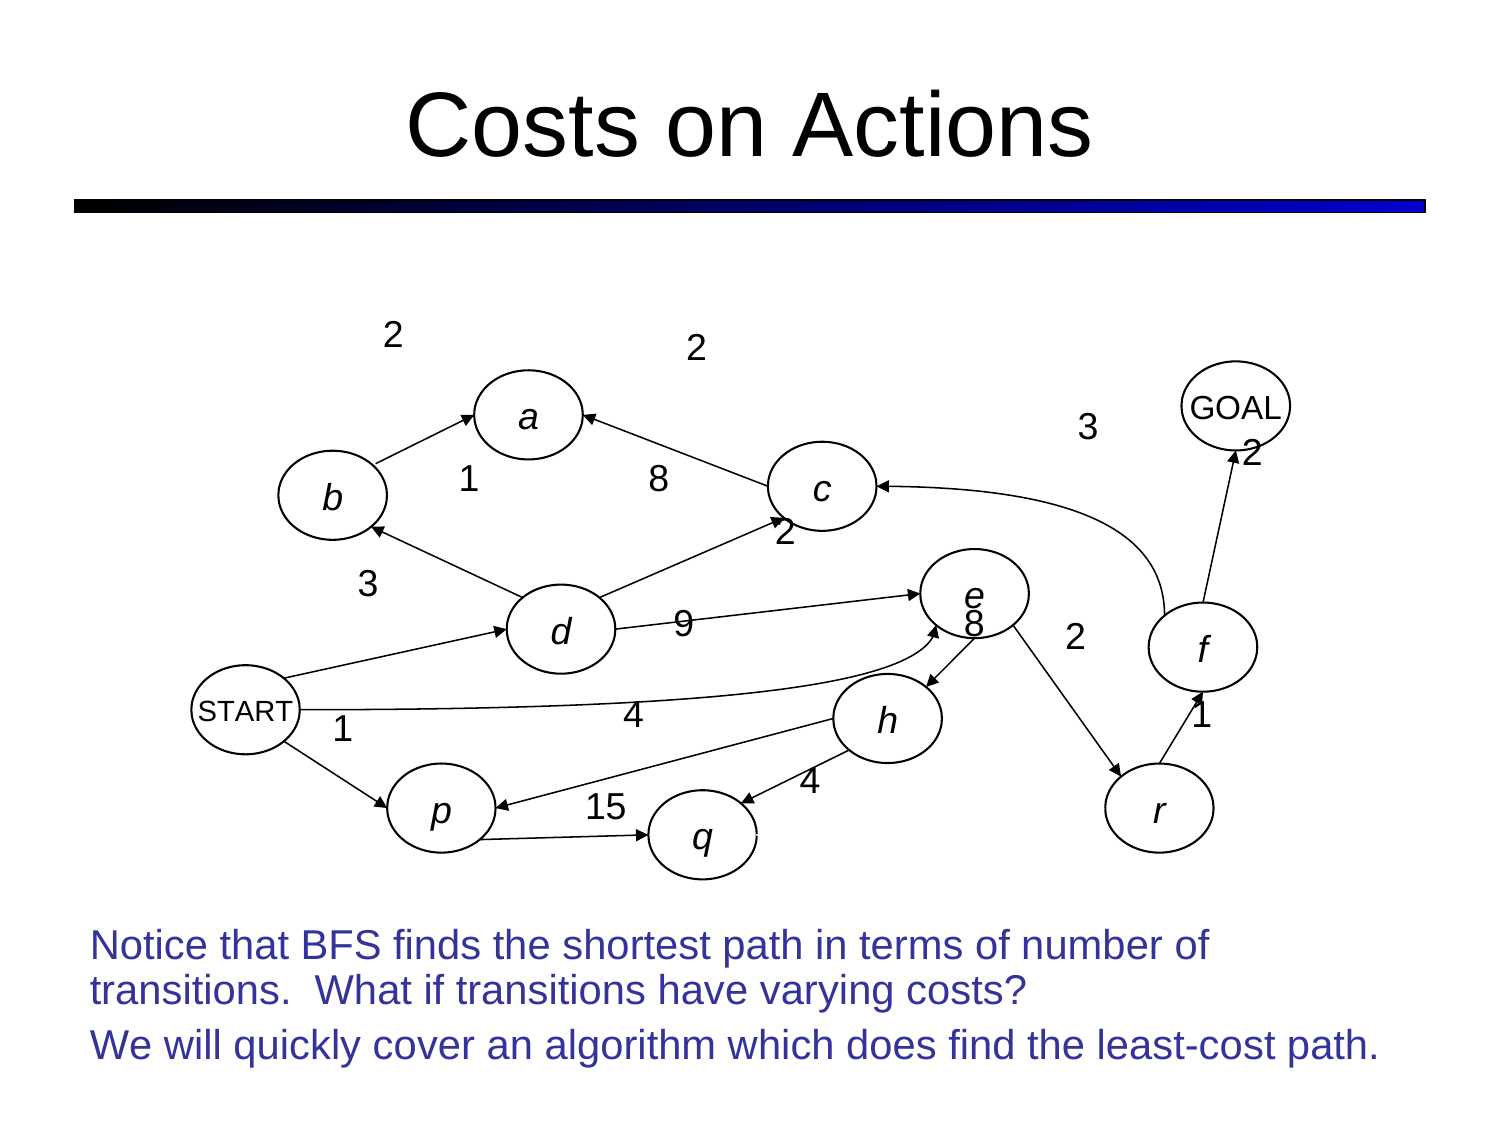

Costs on Actions
2
2
GOAL
a
c
b
e
d
f
START
h
p
r
q
3
2
1
8
2
3
9
8
2
4
1
1
4
15
Notice that BFS finds the shortest path in terms of number of transitions. What if transitions have varying costs?
We will quickly cover an algorithm which does find the least-cost path.